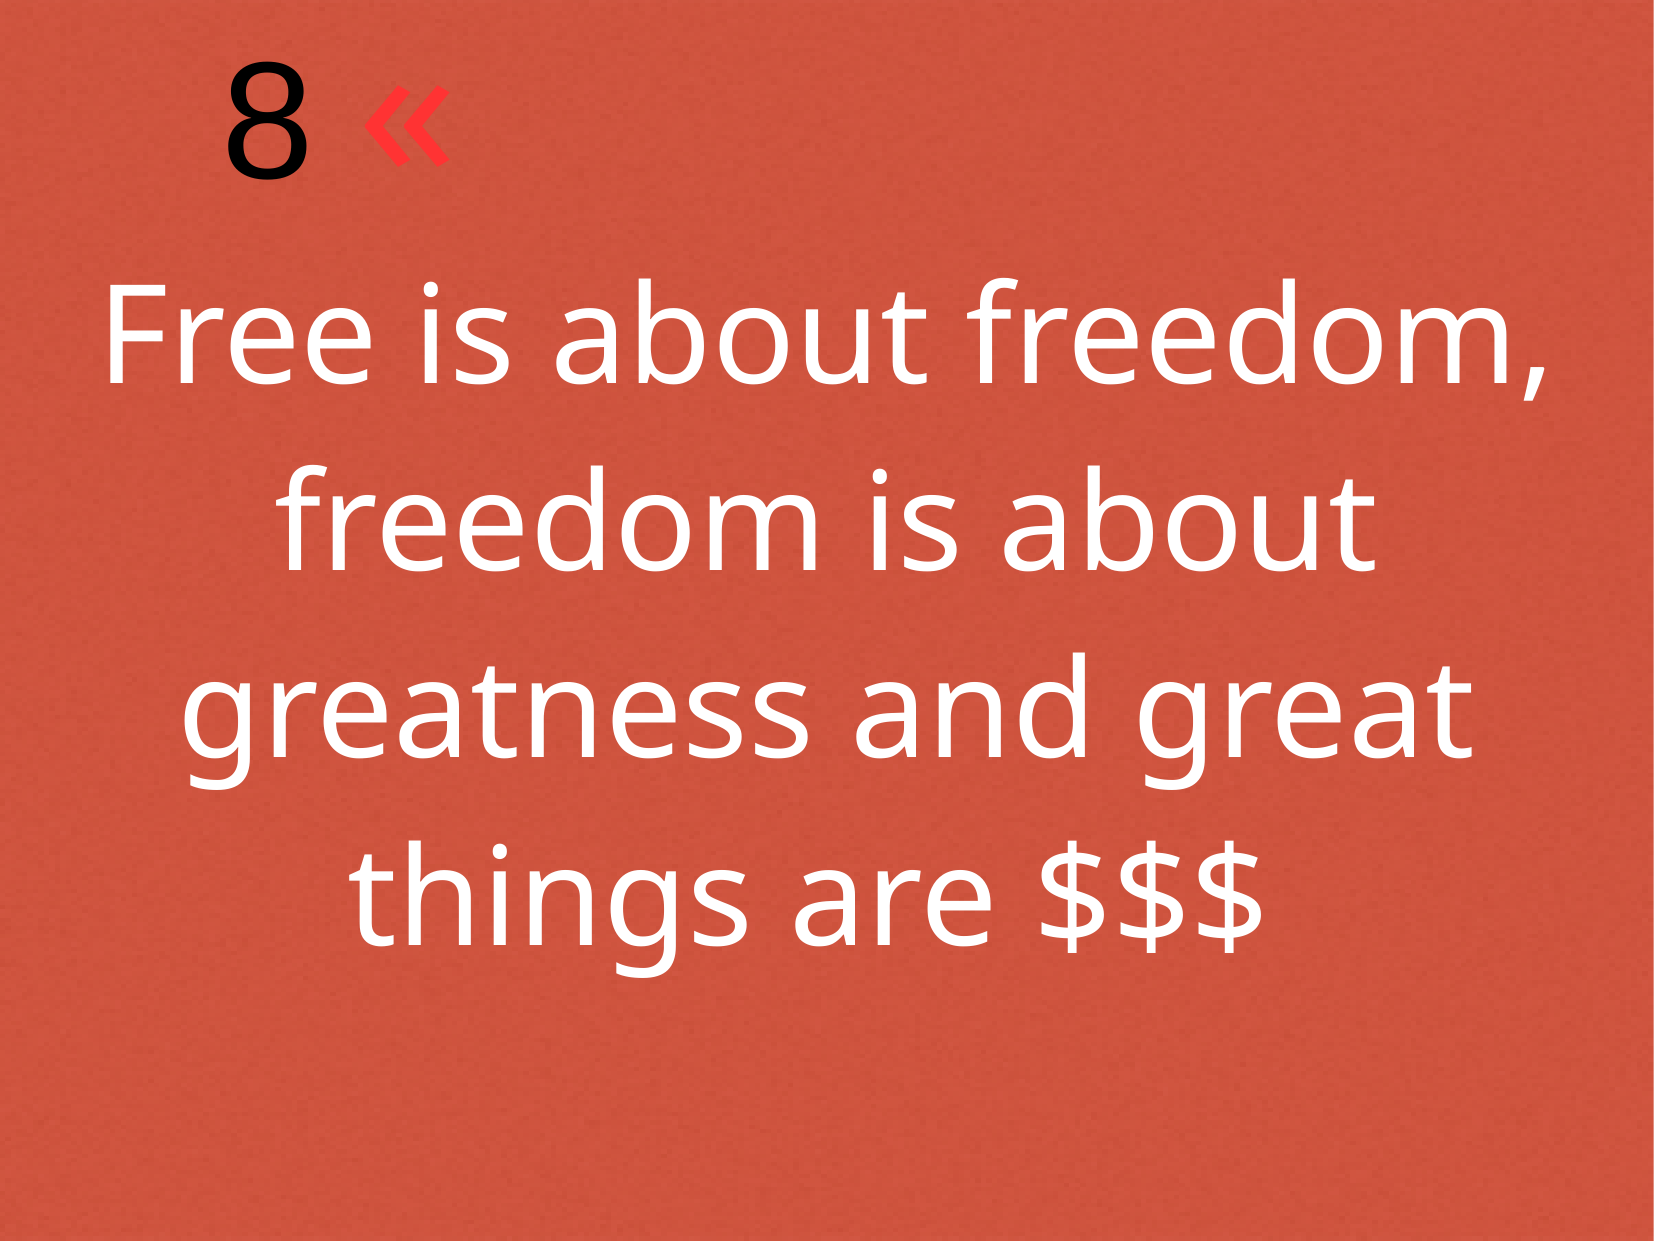

# 8 «
Free is about freedom, freedom is about greatness and great things are $$$